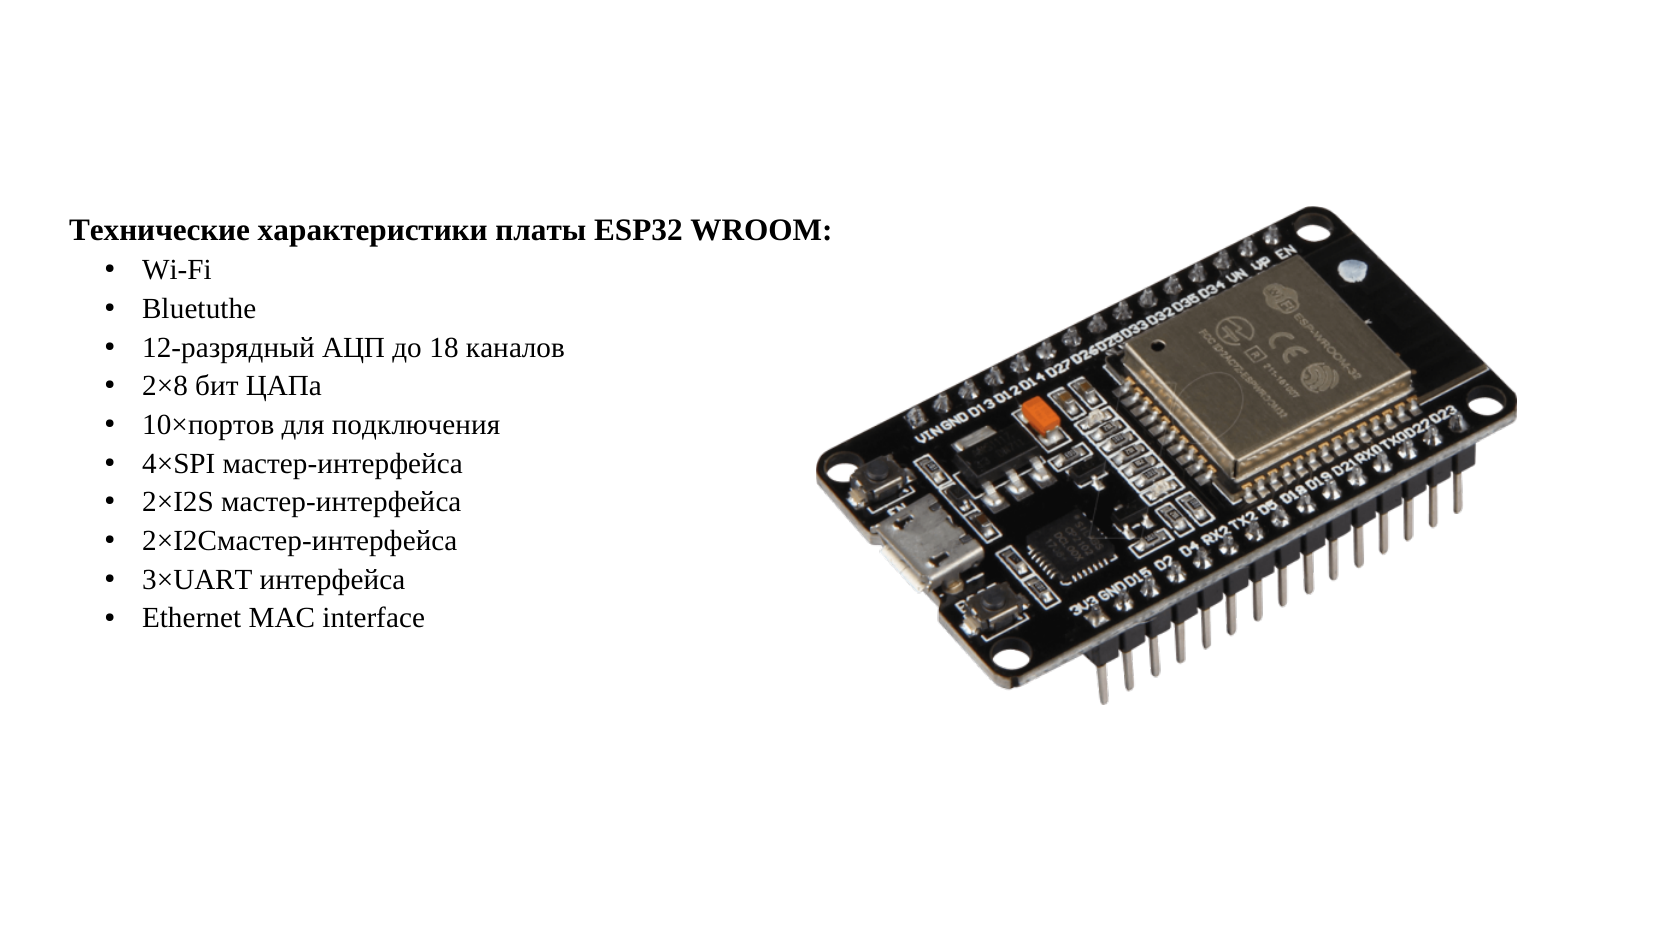

# Технические характеристики платы ESP32 WROOM:
Wi-Fi
Bluetuthe
12-разрядный АЦП до 18 каналов
2×8 бит ЦАПа
10×портов для подключения
4×SPI мастер-интерфейса
2×I2S мастер-интерфейса
2×I2Cмастер-интерфейса
3×UART интерфейса
Ethernet MAC interface